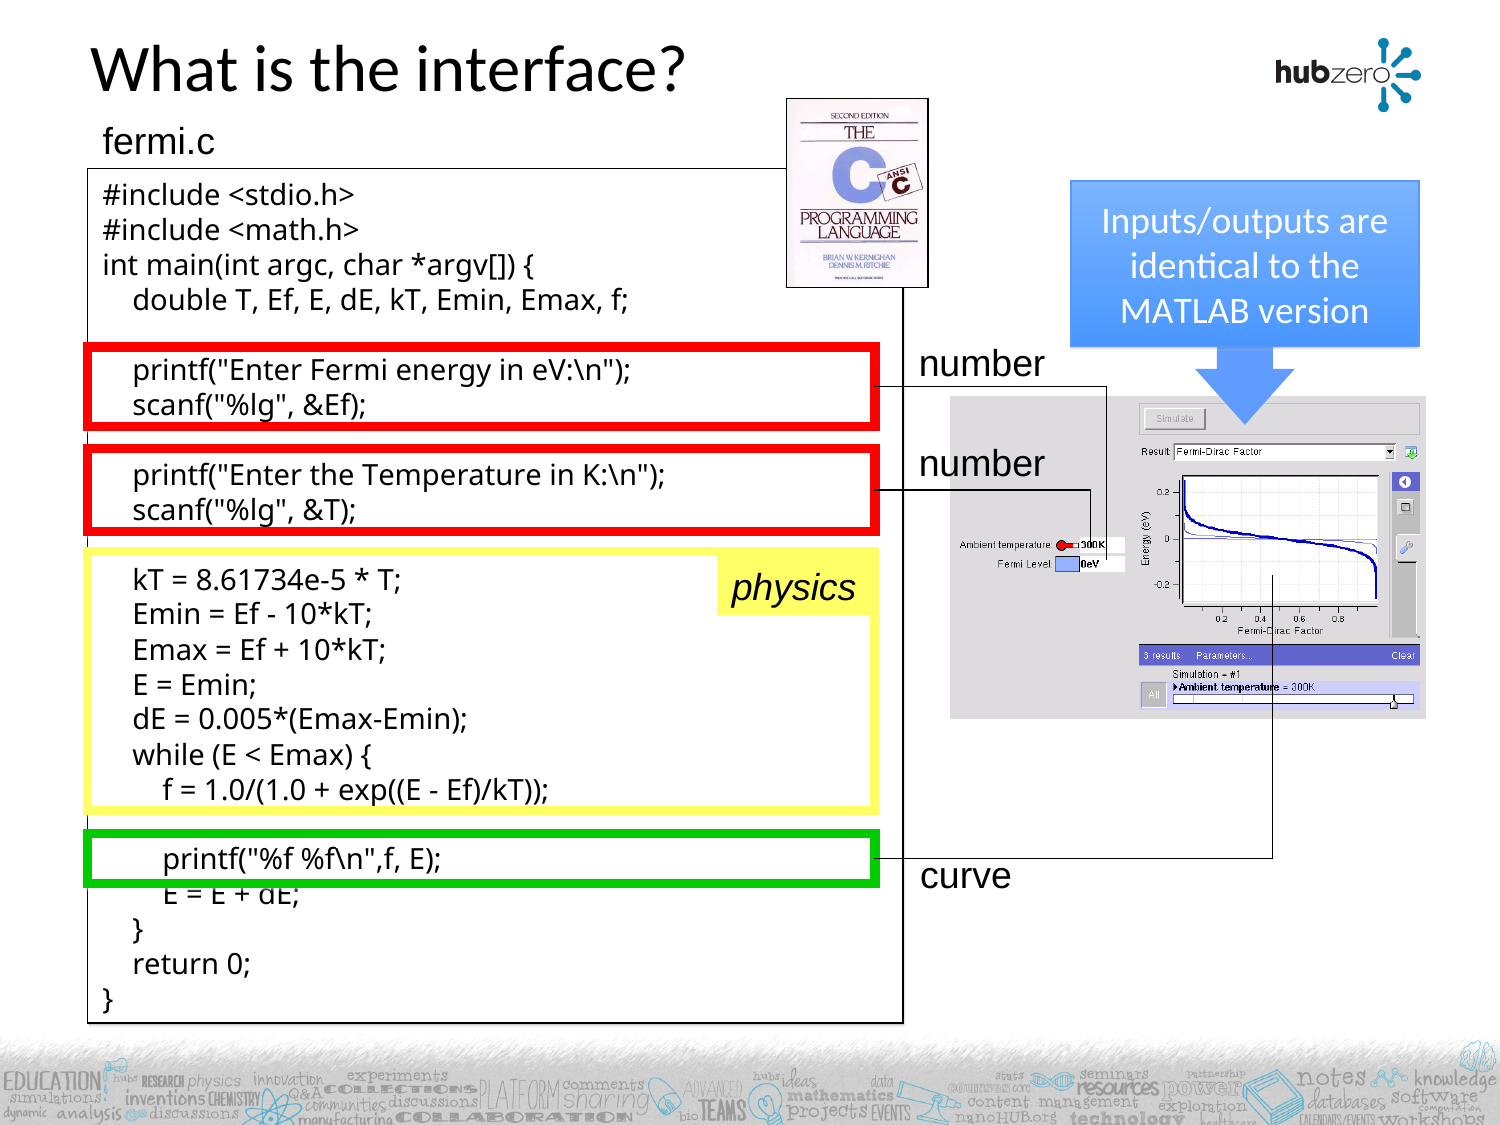

What is the interface?
fermi.c
#include <stdio.h>
#include <math.h>
int main(int argc, char *argv[]) {
 double T, Ef, E, dE, kT, Emin, Emax, f;
 printf("Enter Fermi energy in eV:\n");
 scanf("%lg", &Ef);
 printf("Enter the Temperature in K:\n");
 scanf("%lg", &T);
 kT = 8.61734e-5 * T;
 Emin = Ef - 10*kT;
 Emax = Ef + 10*kT;
 E = Emin;
 dE = 0.005*(Emax-Emin);
 while (E < Emax) {
 f = 1.0/(1.0 + exp((E - Ef)/kT));
 printf("%f %f\n",f, E);
 E = E + dE;
 }
 return 0;
}
Inputs/outputs are
identical to the
MATLAB version
number
number
physics
curve